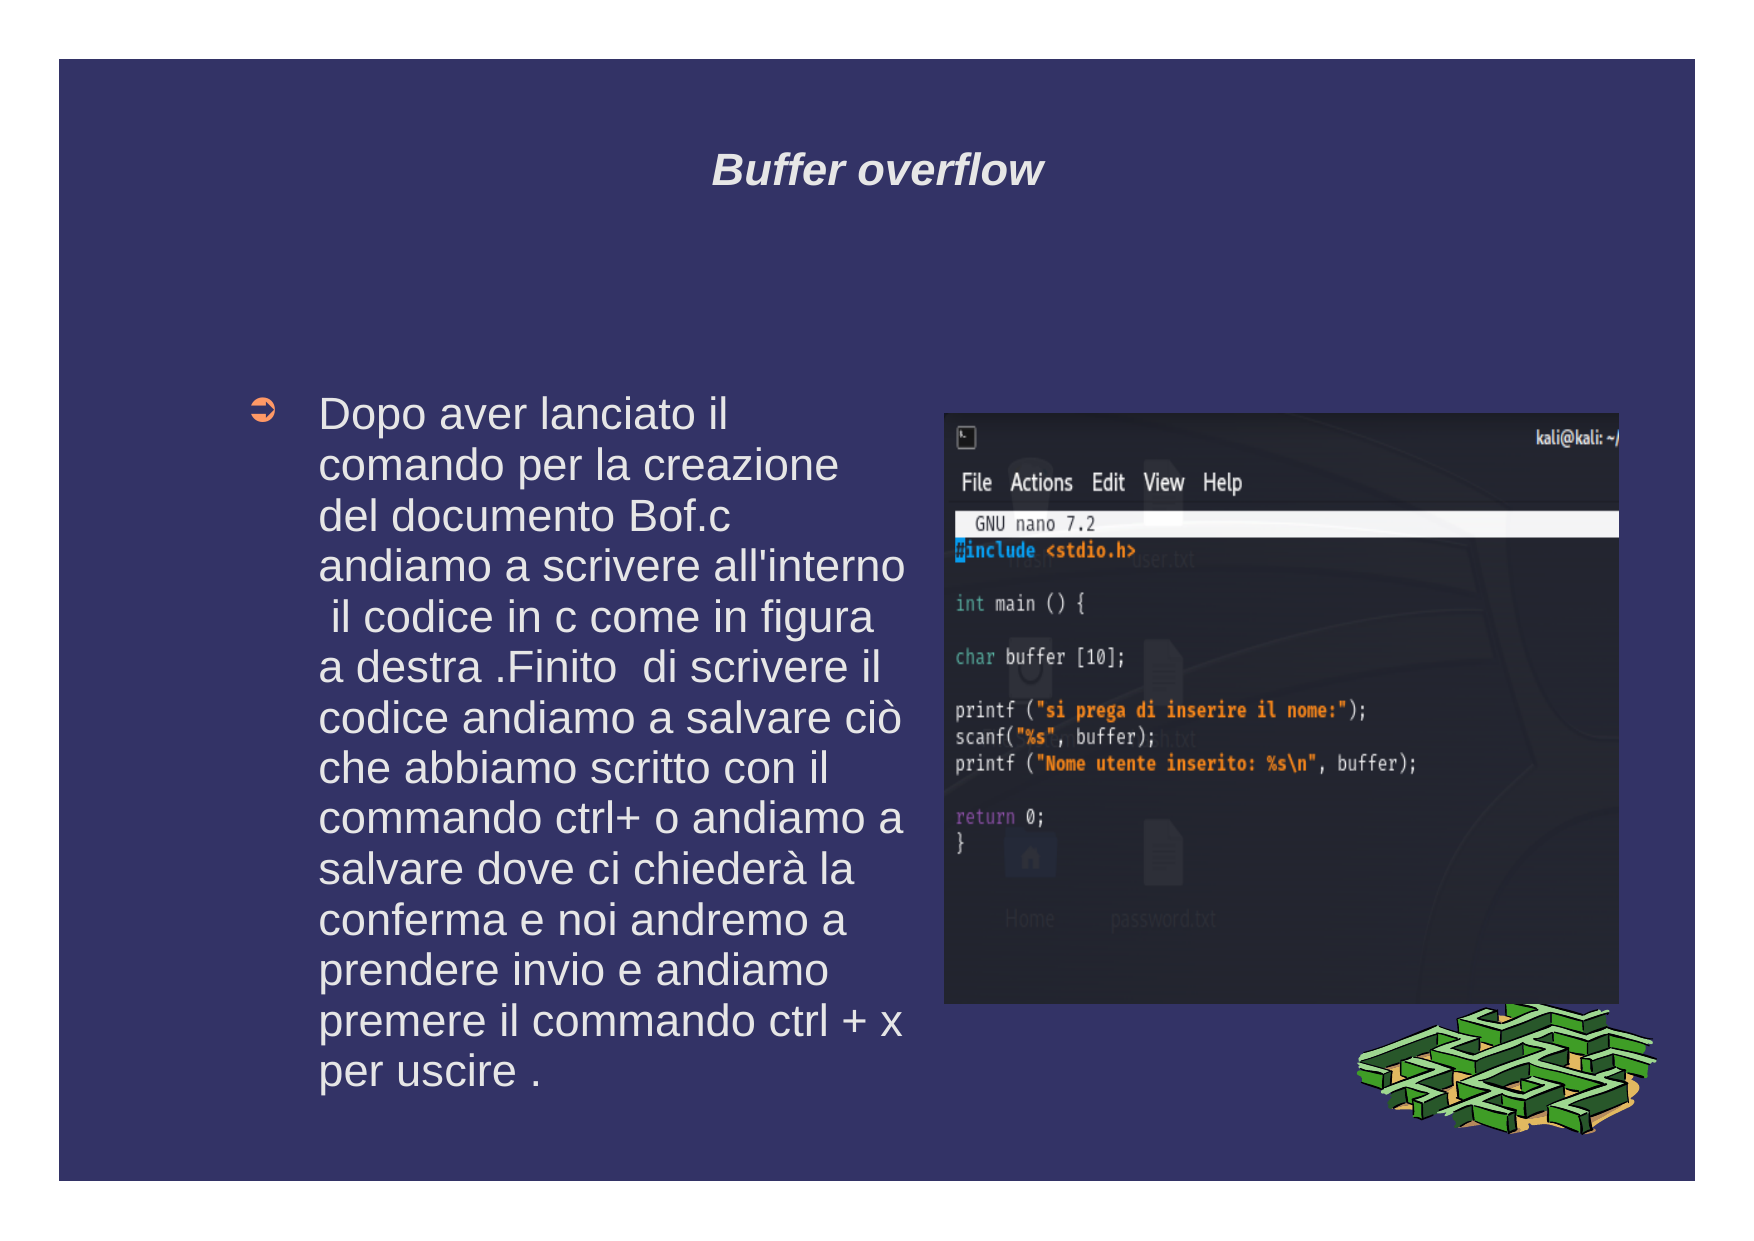

# Buffer overflow
Dopo aver lanciato il comando per la creazione del documento Bof.c andiamo a scrivere all'interno il codice in c come in figura a destra .Finito di scrivere il codice andiamo a salvare ciò che abbiamo scritto con il commando ctrl+ o andiamo a salvare dove ci chiederà la conferma e noi andremo a prendere invio e andiamo premere il commando ctrl + x per uscire .